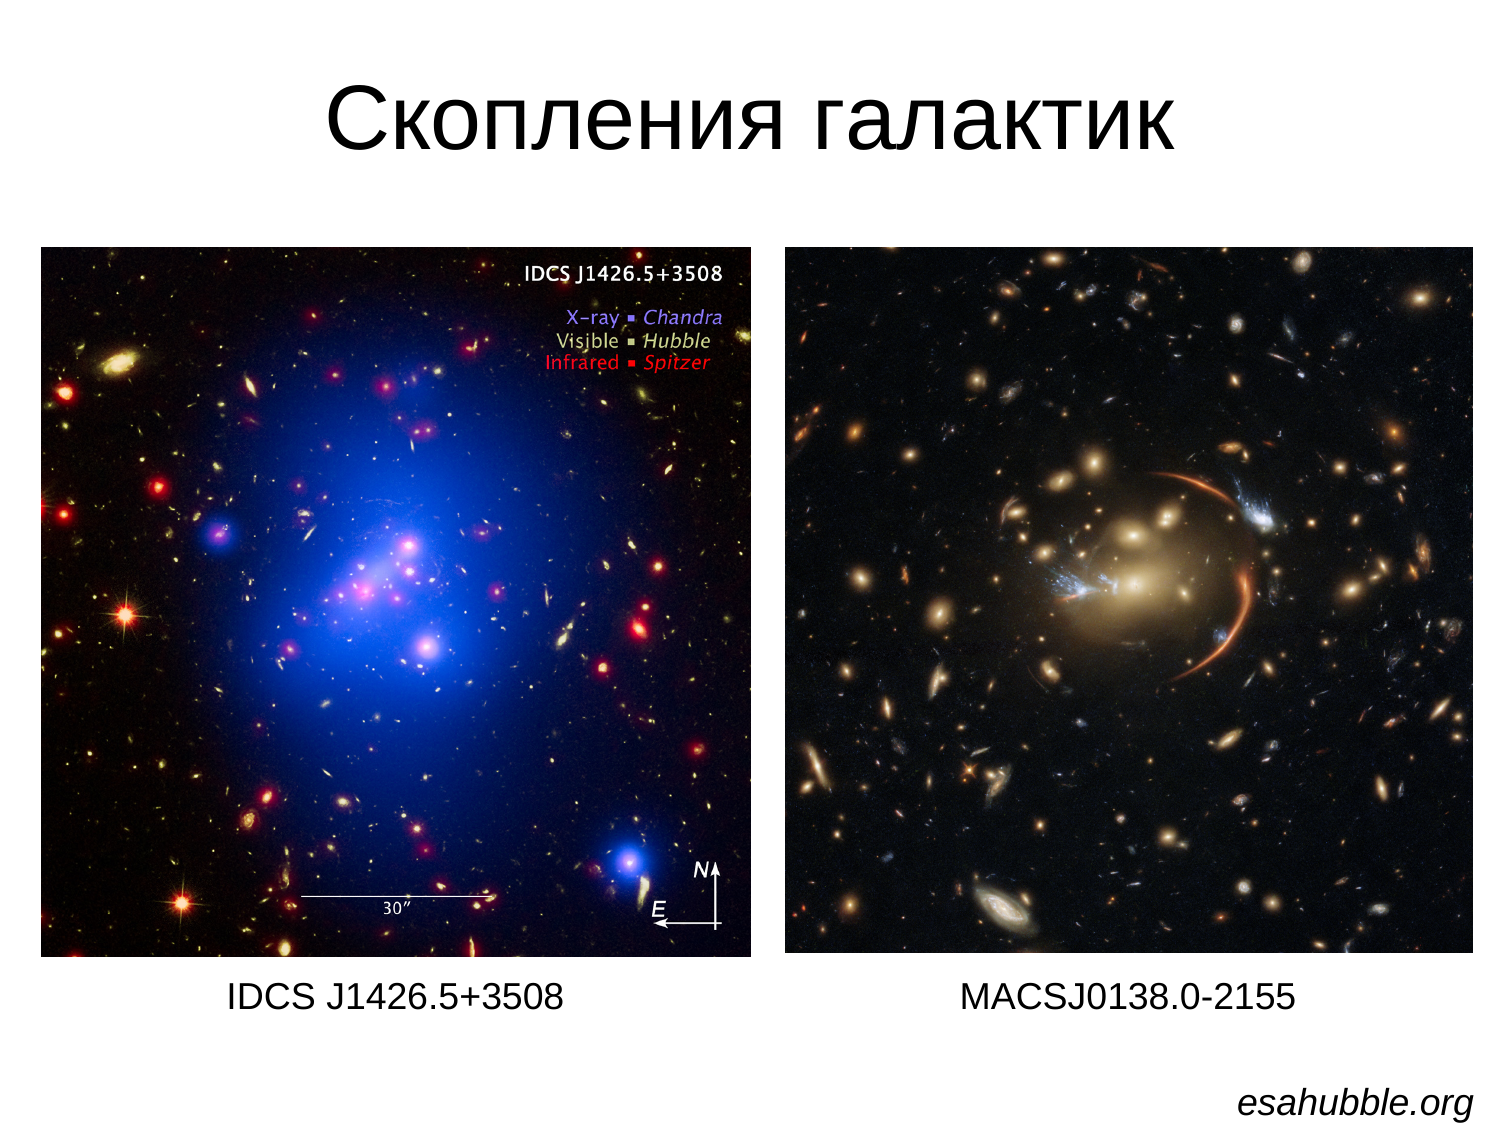

# Скопления галактик
IDCS J1426.5+3508
MACSJ0138.0-2155
esahubble.org